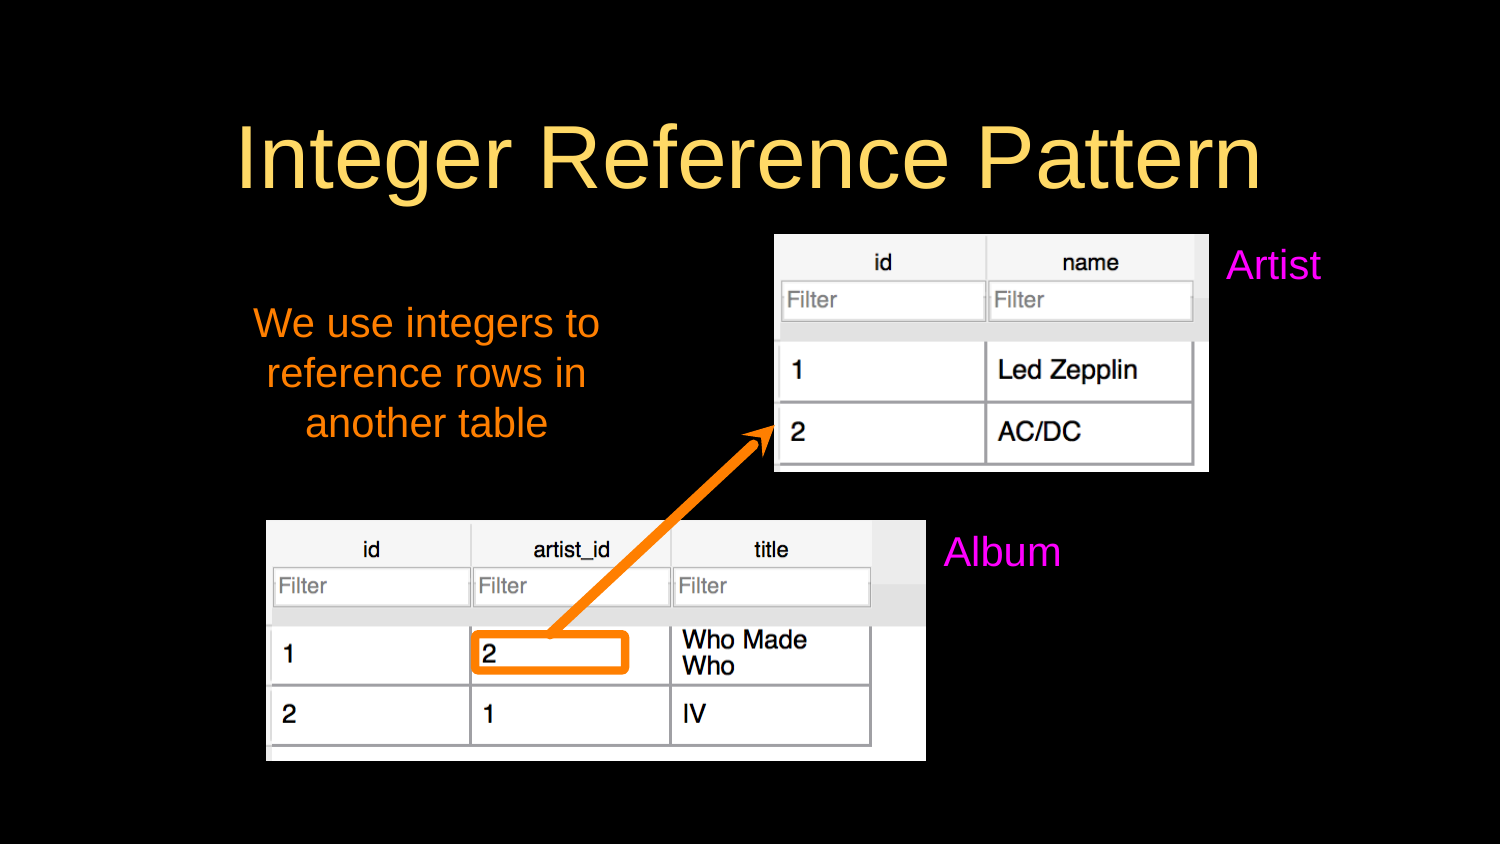

# Integer Reference Pattern
Artist
We use integers to reference rows in another table
Album